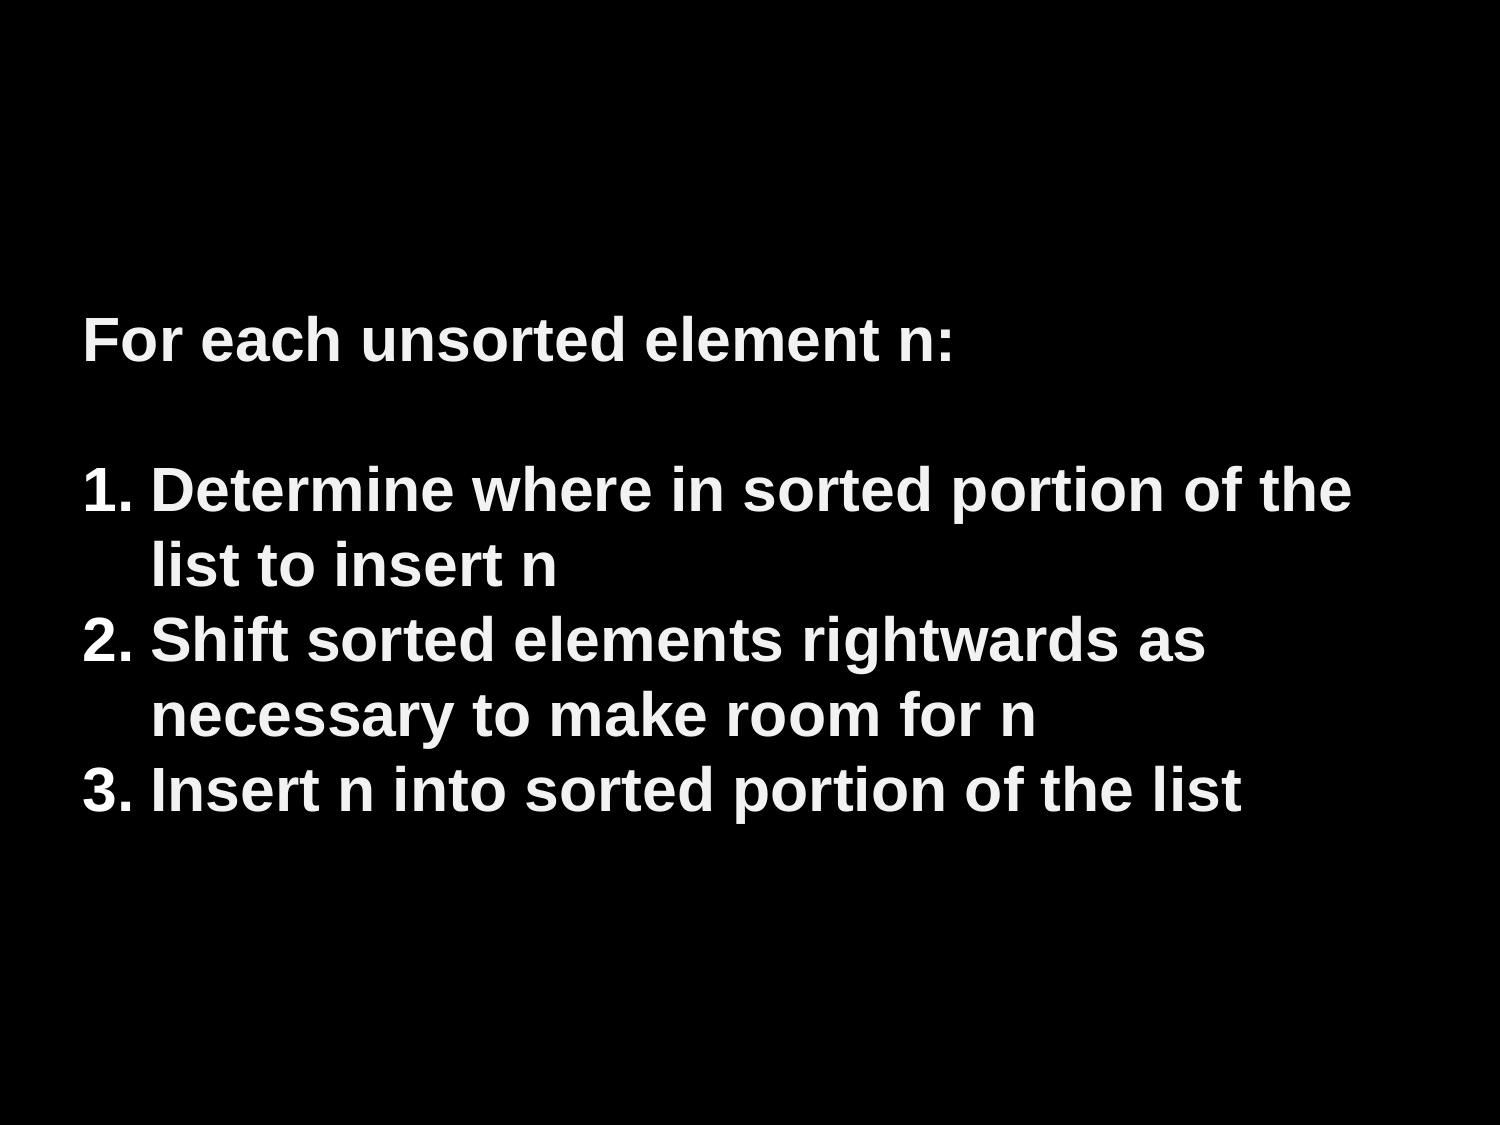

For each unsorted element n:
Determine where in sorted portion of the list to insert n
Shift sorted elements rightwards as necessary to make room for n
Insert n into sorted portion of the list